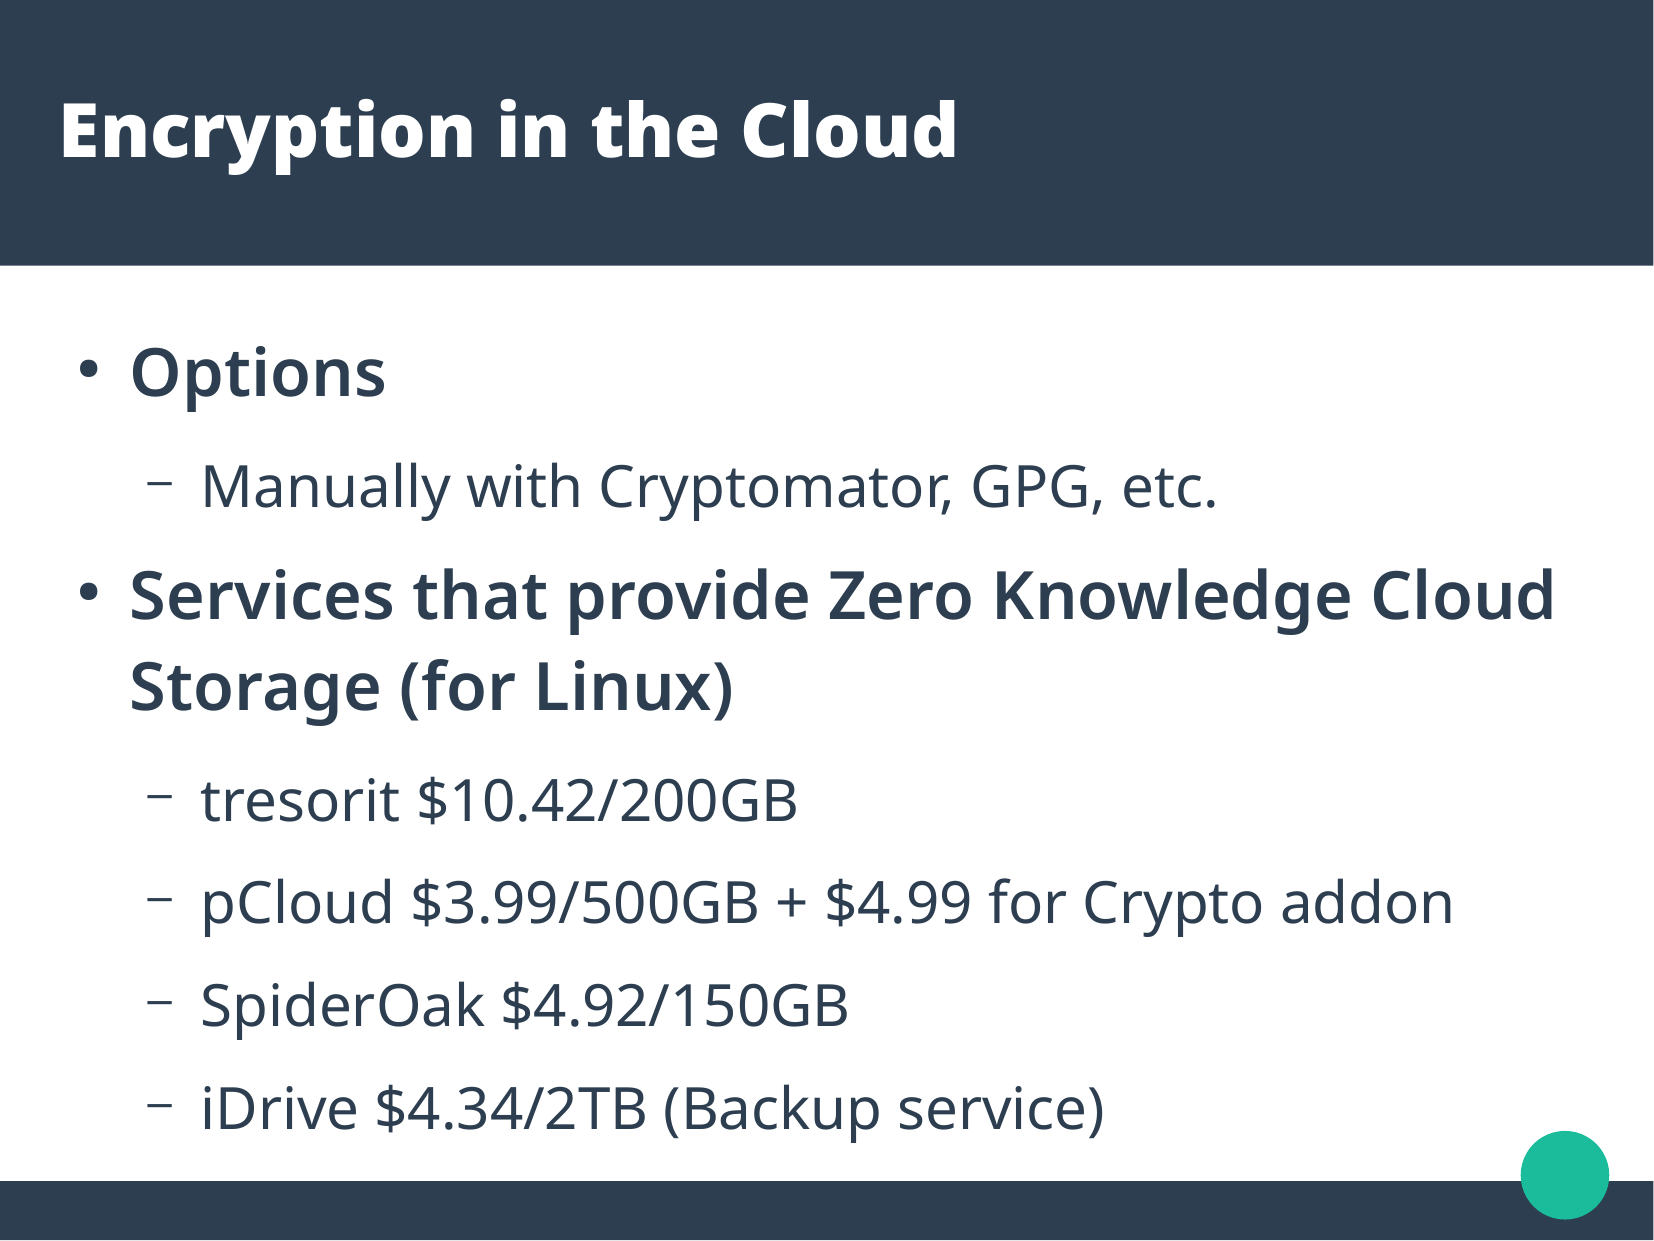

# Encryption in the Cloud
Options
Manually with Cryptomator, GPG, etc.
Services that provide Zero Knowledge Cloud Storage (for Linux)
tresorit $10.42/200GB
pCloud $3.99/500GB + $4.99 for Crypto addon
SpiderOak $4.92/150GB
iDrive $4.34/2TB (Backup service)